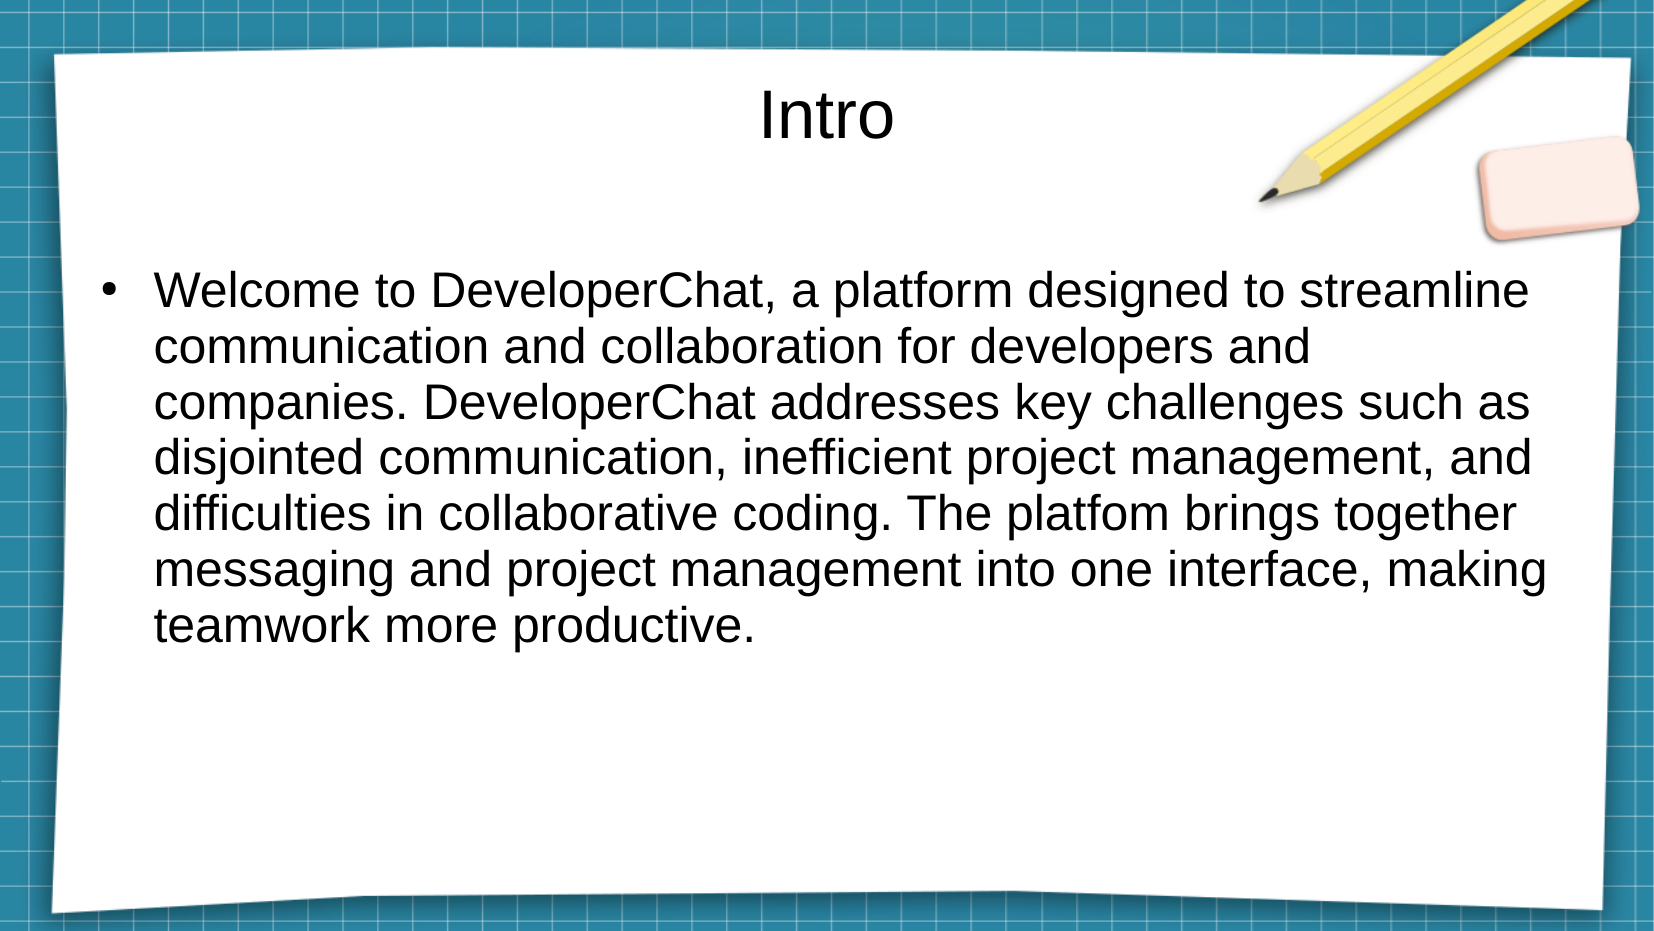

# Intro
Welcome to DeveloperChat, a platform designed to streamline communication and collaboration for developers and companies. DeveloperChat addresses key challenges such as disjointed communication, inefficient project management, and difficulties in collaborative coding. The platfom brings together messaging and project management into one interface, making teamwork more productive.